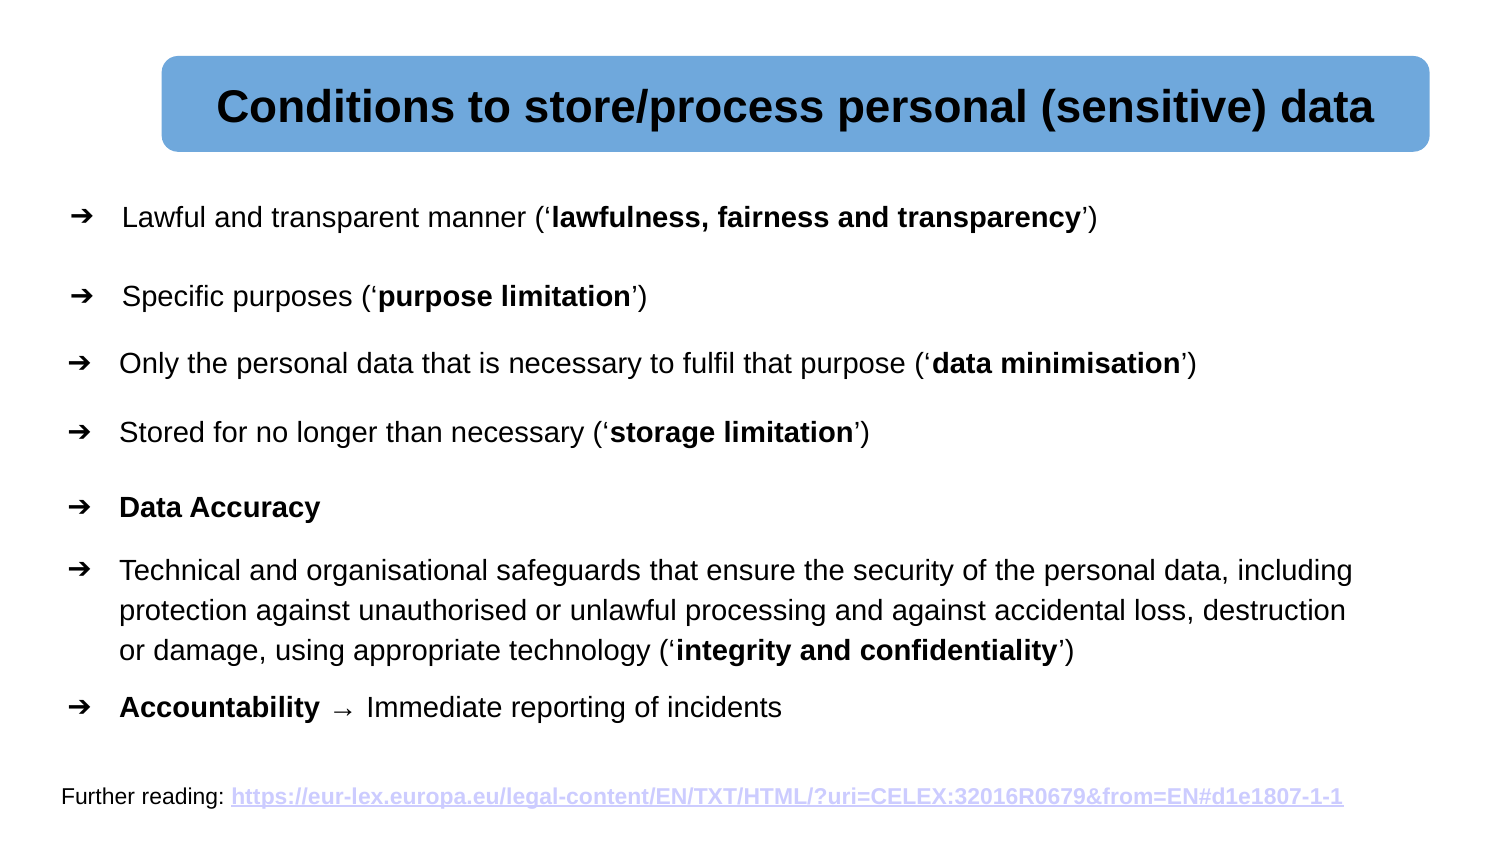

Conditions to store/process personal (sensitive) data
Lawful and transparent manner (‘lawfulness, fairness and transparency’)
Specific purposes (‘purpose limitation’)
Only the personal data that is necessary to fulfil that purpose (‘data minimisation’)
Stored for no longer than necessary (‘storage limitation’)
Data Accuracy
Technical and organisational safeguards that ensure the security of the personal data, including protection against unauthorised or unlawful processing and against accidental loss, destruction or damage, using appropriate technology (‘integrity and confidentiality’)
Accountability → Immediate reporting of incidents
Further reading: https://eur-lex.europa.eu/legal-content/EN/TXT/HTML/?uri=CELEX:32016R0679&from=EN#d1e1807-1-1